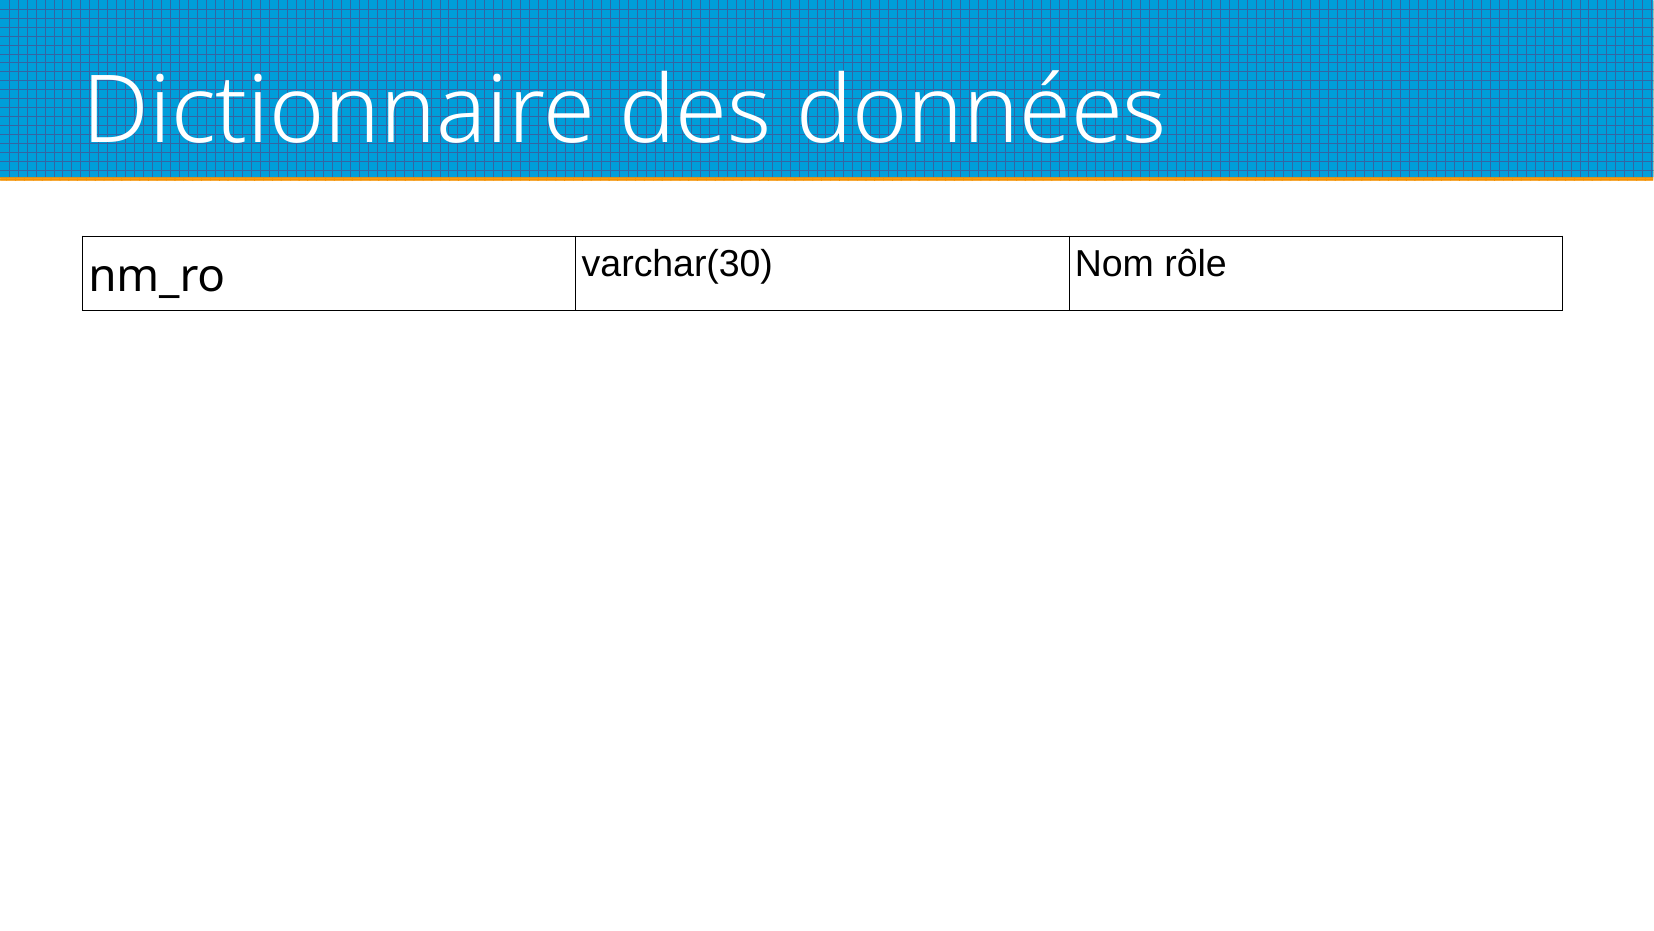

# Dictionnaire des données
| nm\_ro | varchar(30) | Nom rôle |
| --- | --- | --- |